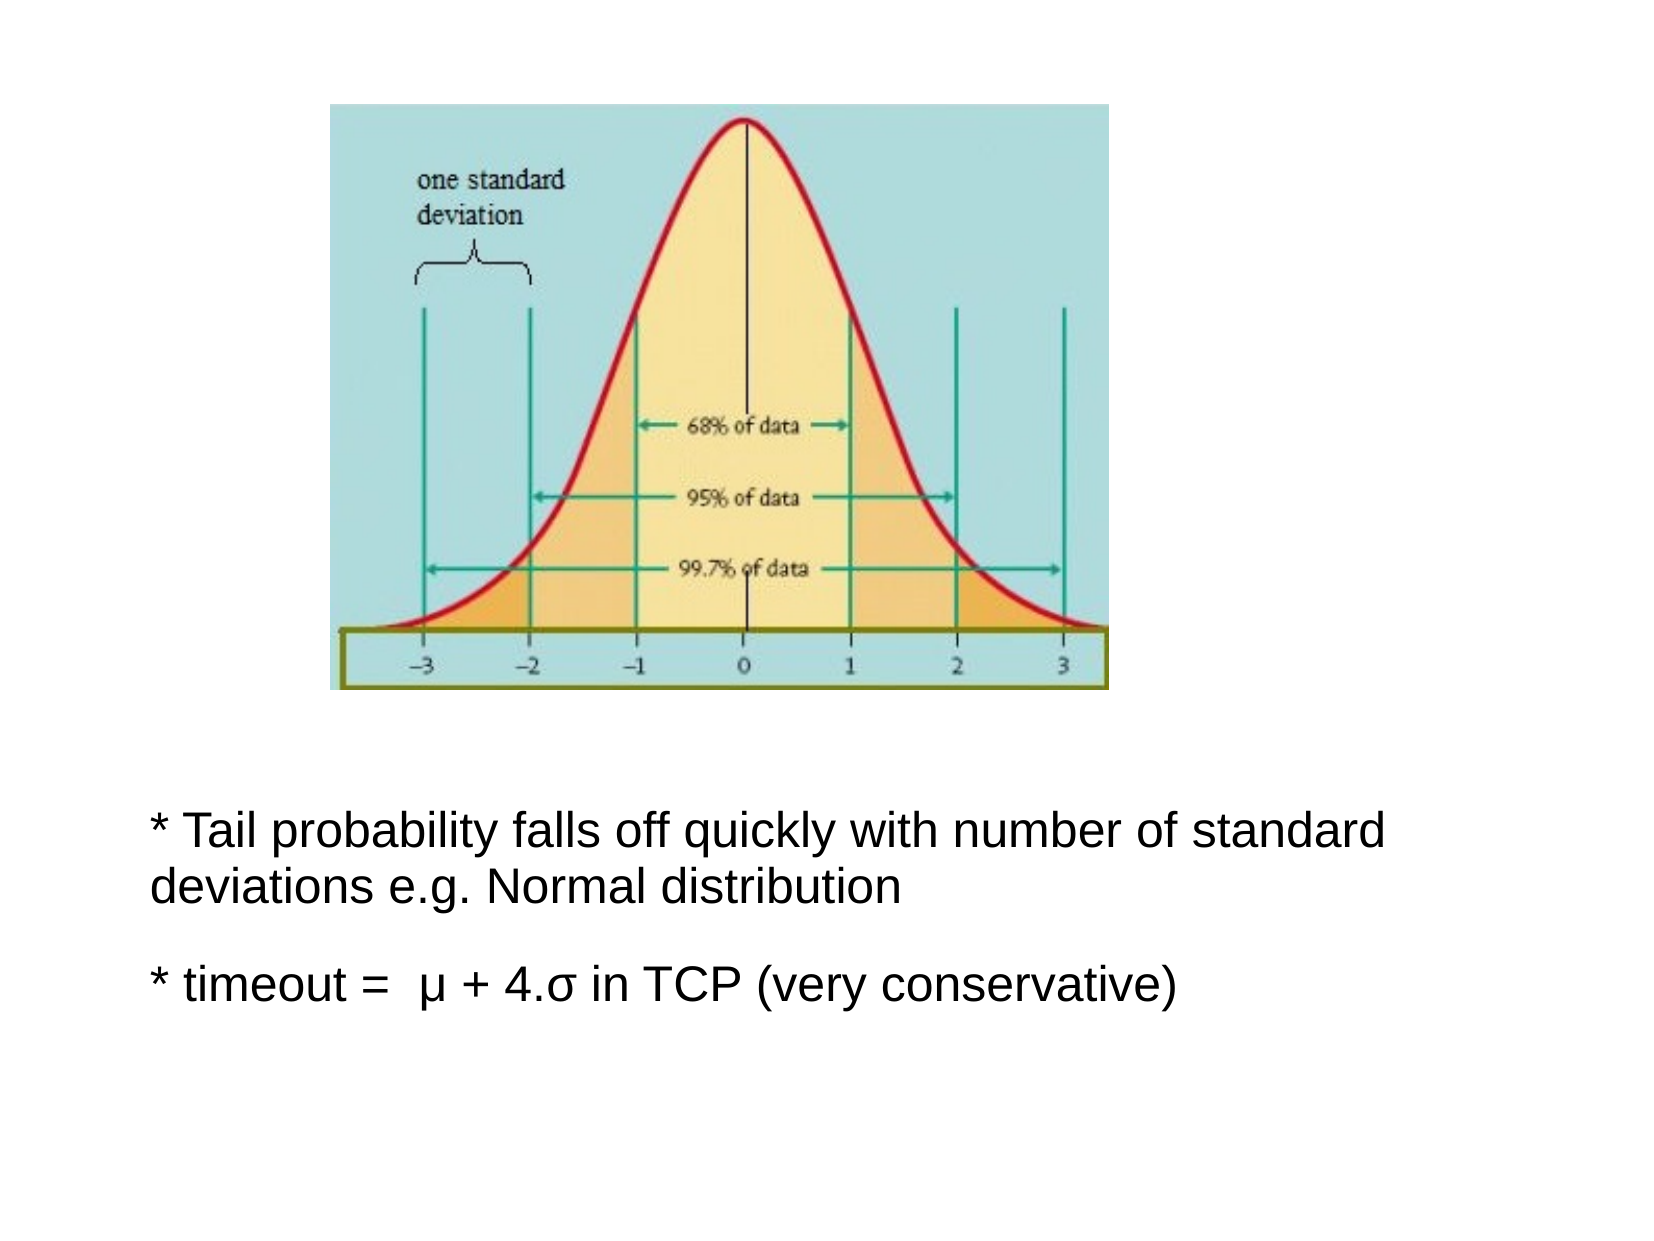

* Tail probability falls off quickly with number of standard deviations e.g. Normal distribution
* timeout = μ + 4.σ in TCP (very conservative)